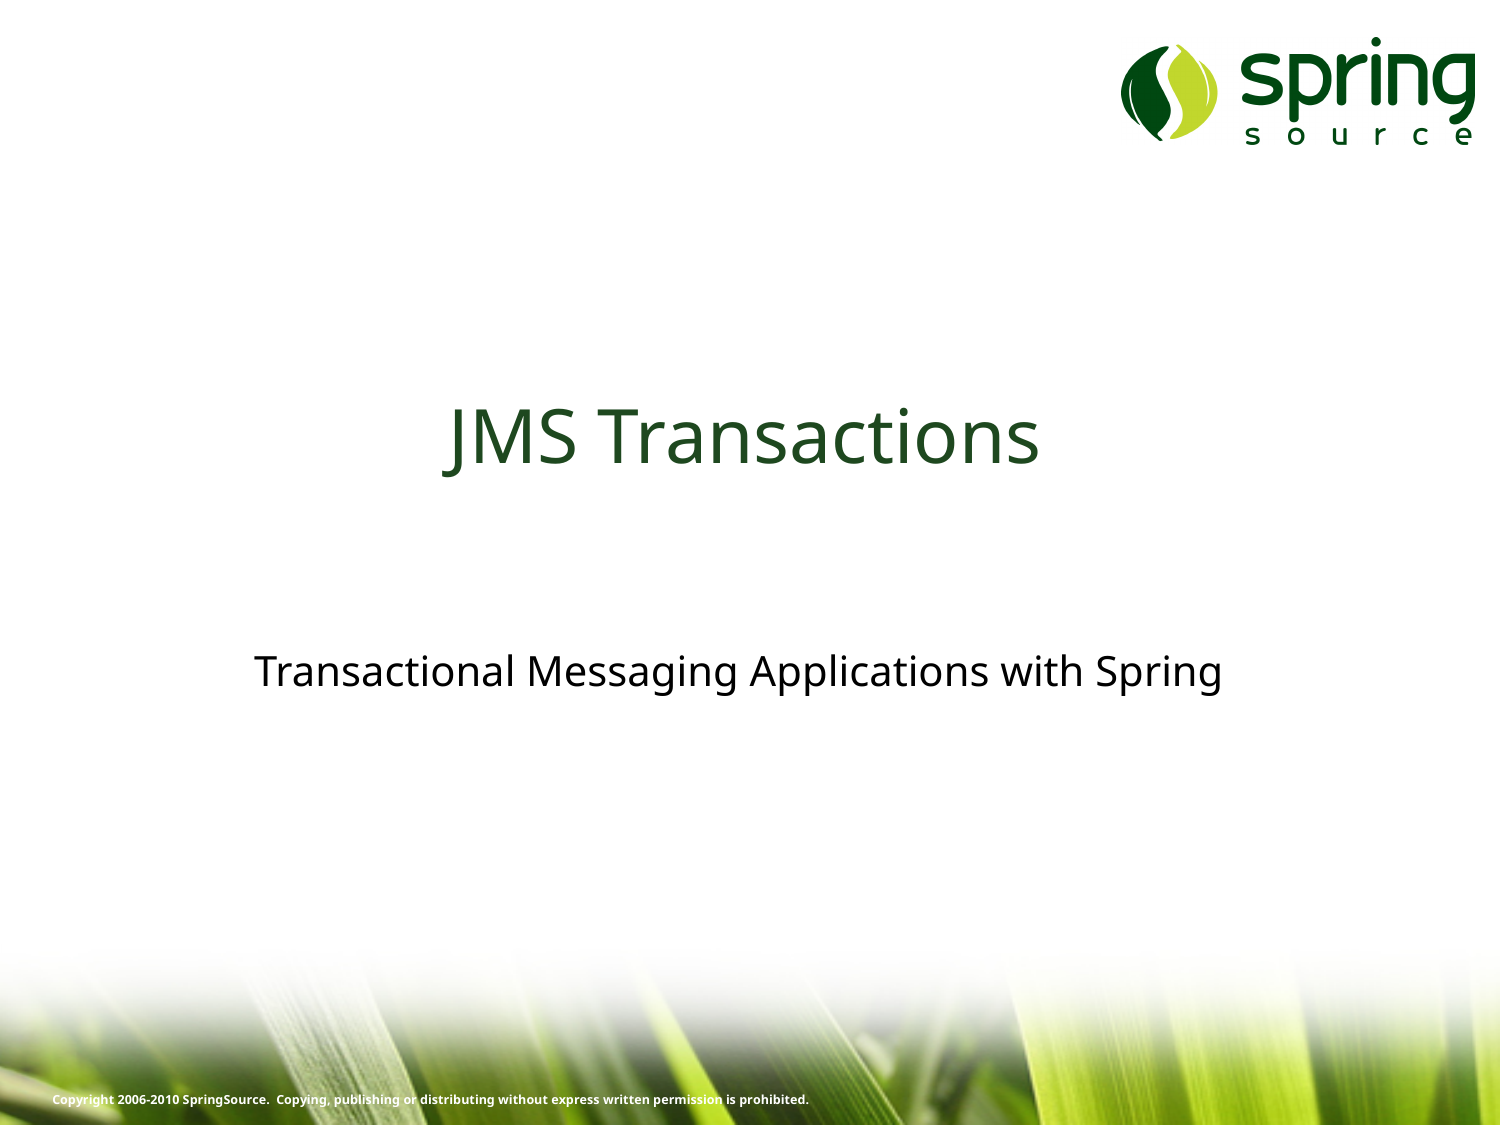

# JMS Transactions
Transactional Messaging Applications with Spring